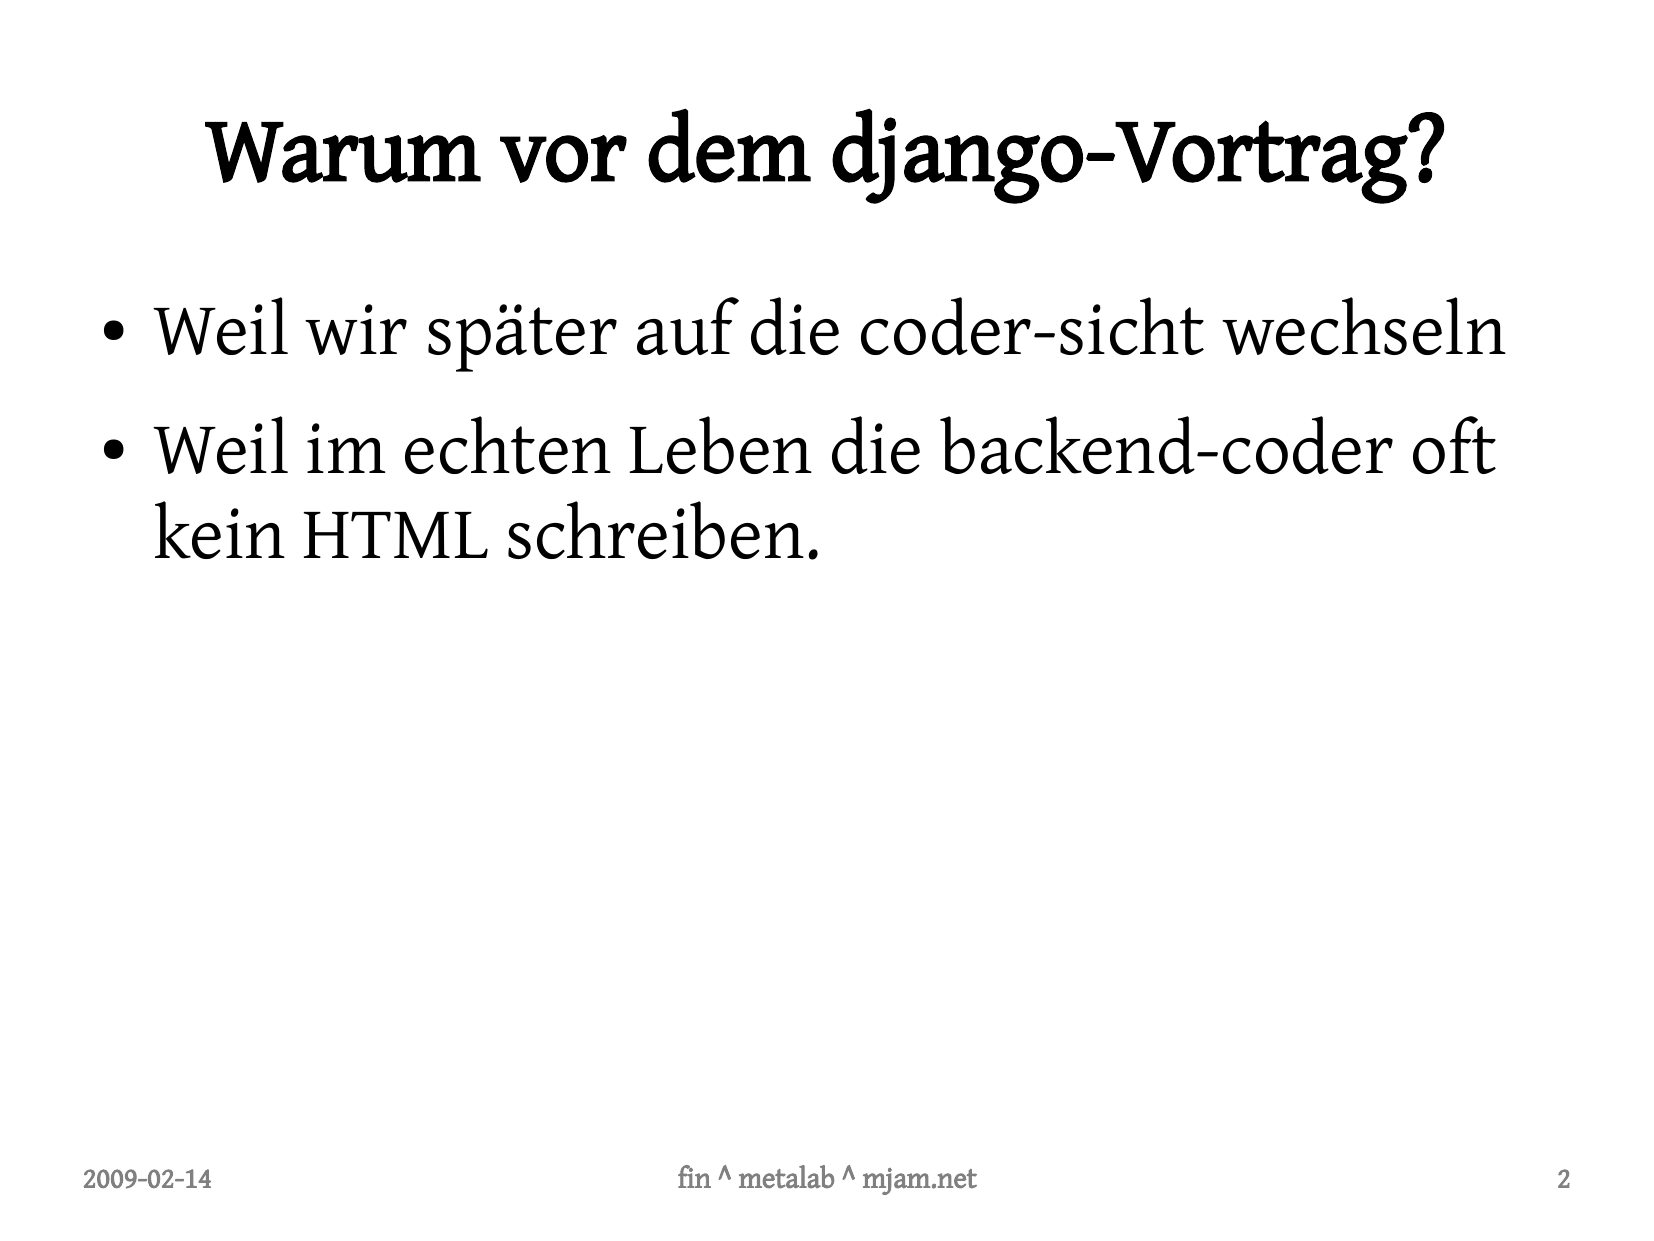

# Warum vor dem django-Vortrag?
Weil wir später auf die coder-sicht wechseln
Weil im echten Leben die backend-coder oft kein HTML schreiben.
2009-02-14
fin ^ metalab ^ mjam.net
2